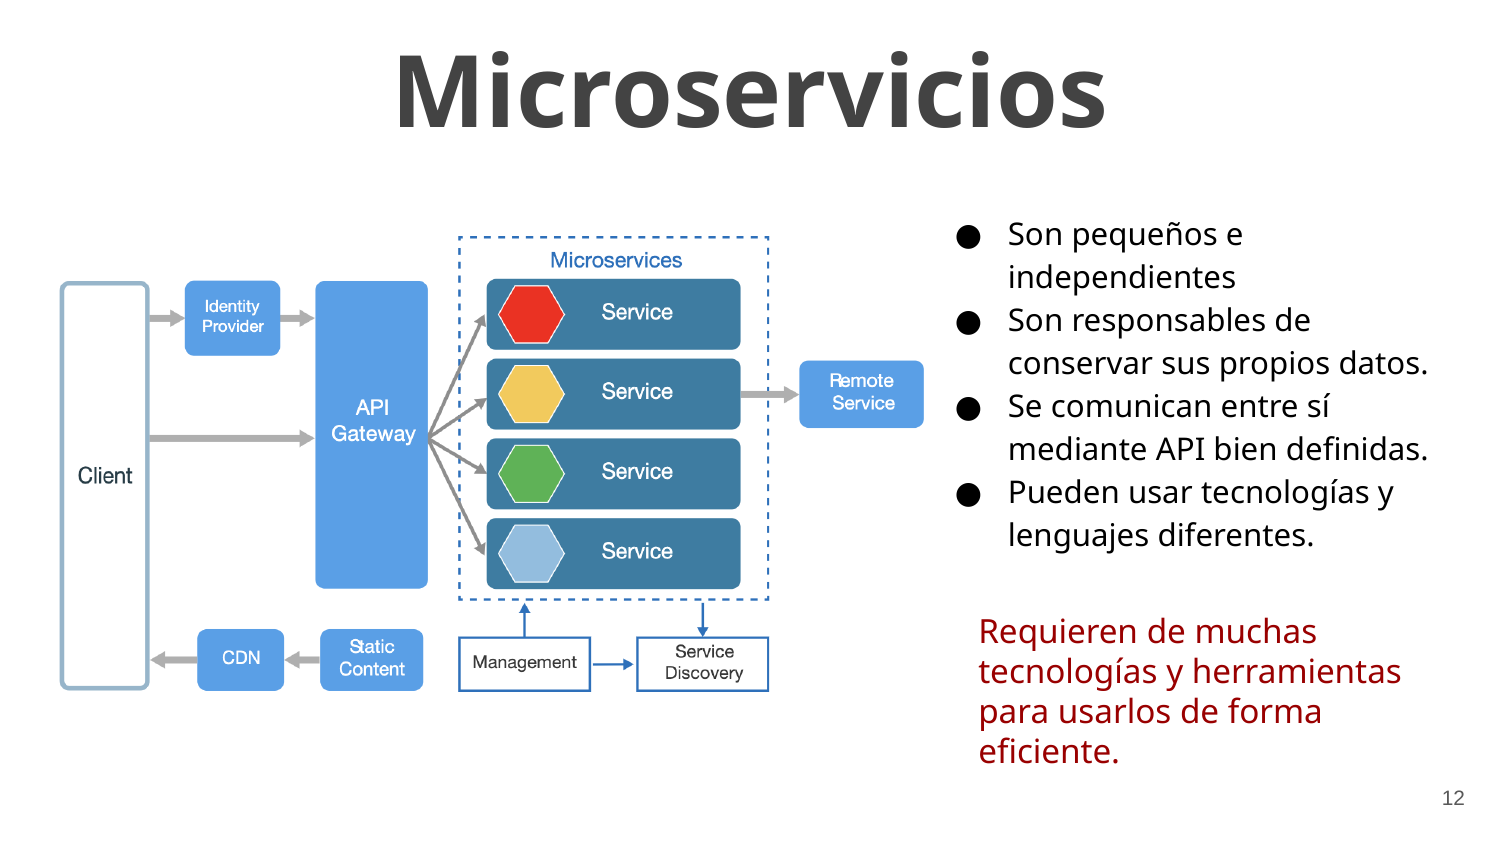

Microservicios
Son pequeños e independientes
Son responsables de conservar sus propios datos.
Se comunican entre sí mediante API bien definidas.
Pueden usar tecnologías y lenguajes diferentes.
Requieren de muchas tecnologías y herramientas para usarlos de forma eficiente.